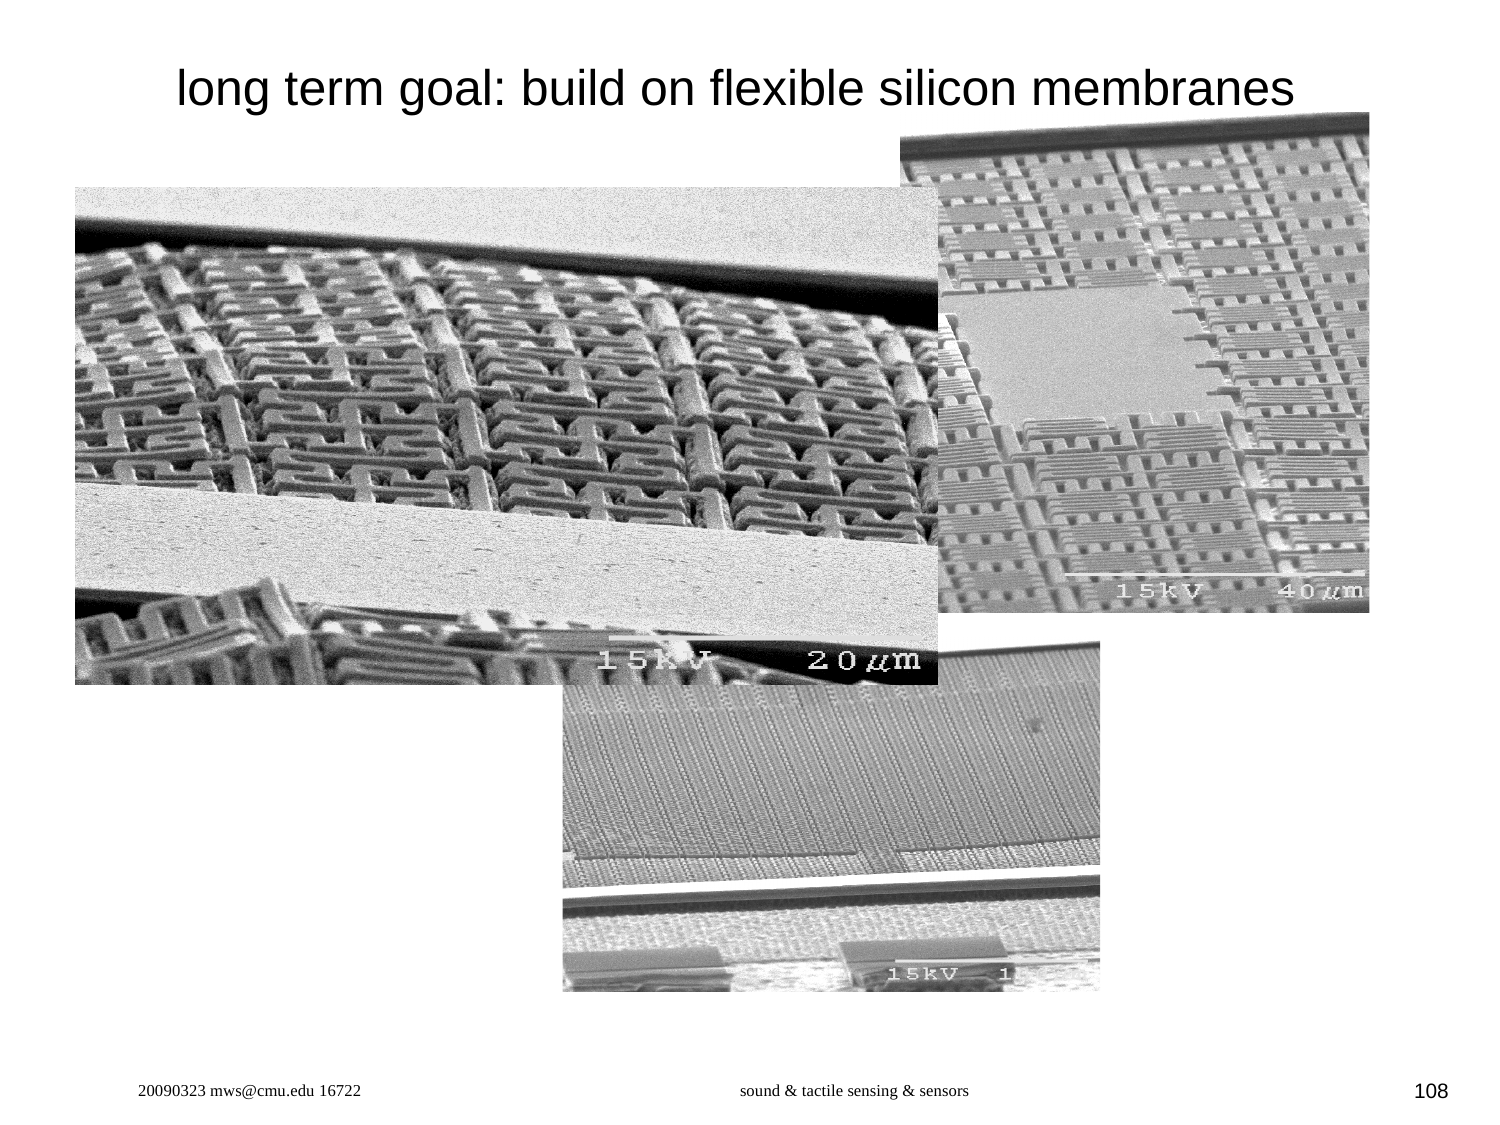

long term goal: build on flexible silicon membranes
108
20090323 mws@cmu.edu 16722
sound & tactile sensing & sensors